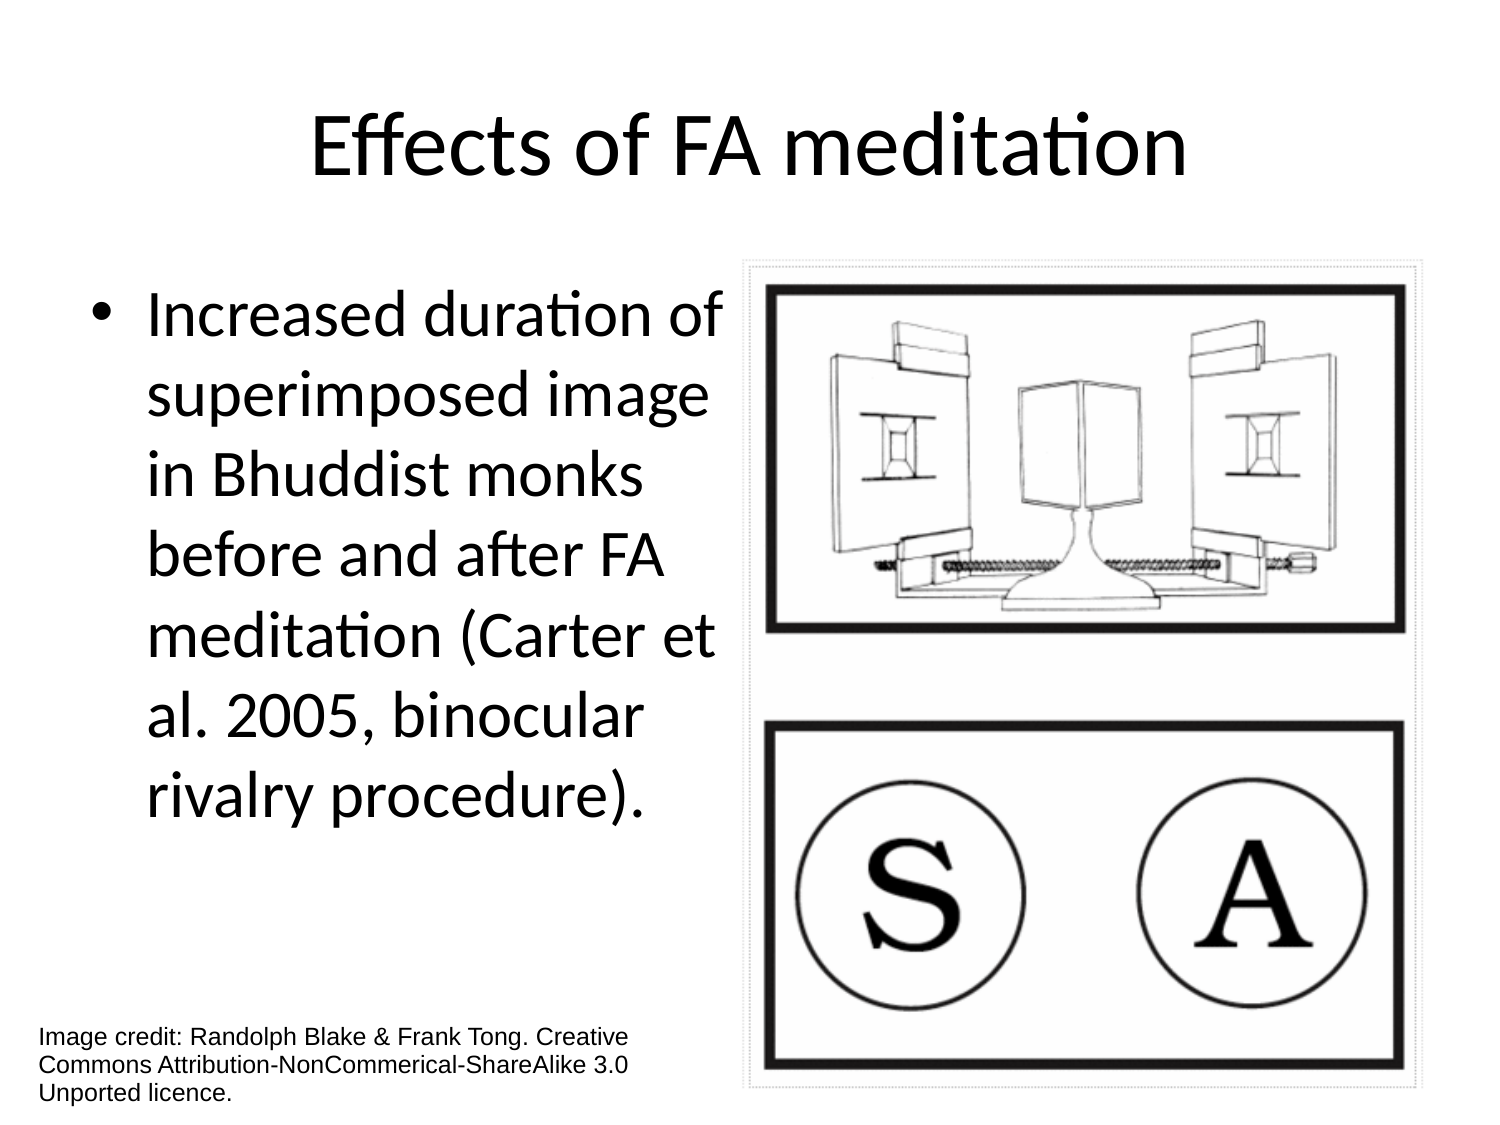

# Effects of FA meditation
Increased duration of superimposed image in Bhuddist monks before and after FA meditation (Carter et al. 2005, binocular rivalry procedure).
Image credit: Randolph Blake & Frank Tong. Creative Commons Attribution-NonCommerical-ShareAlike 3.0 Unported licence.